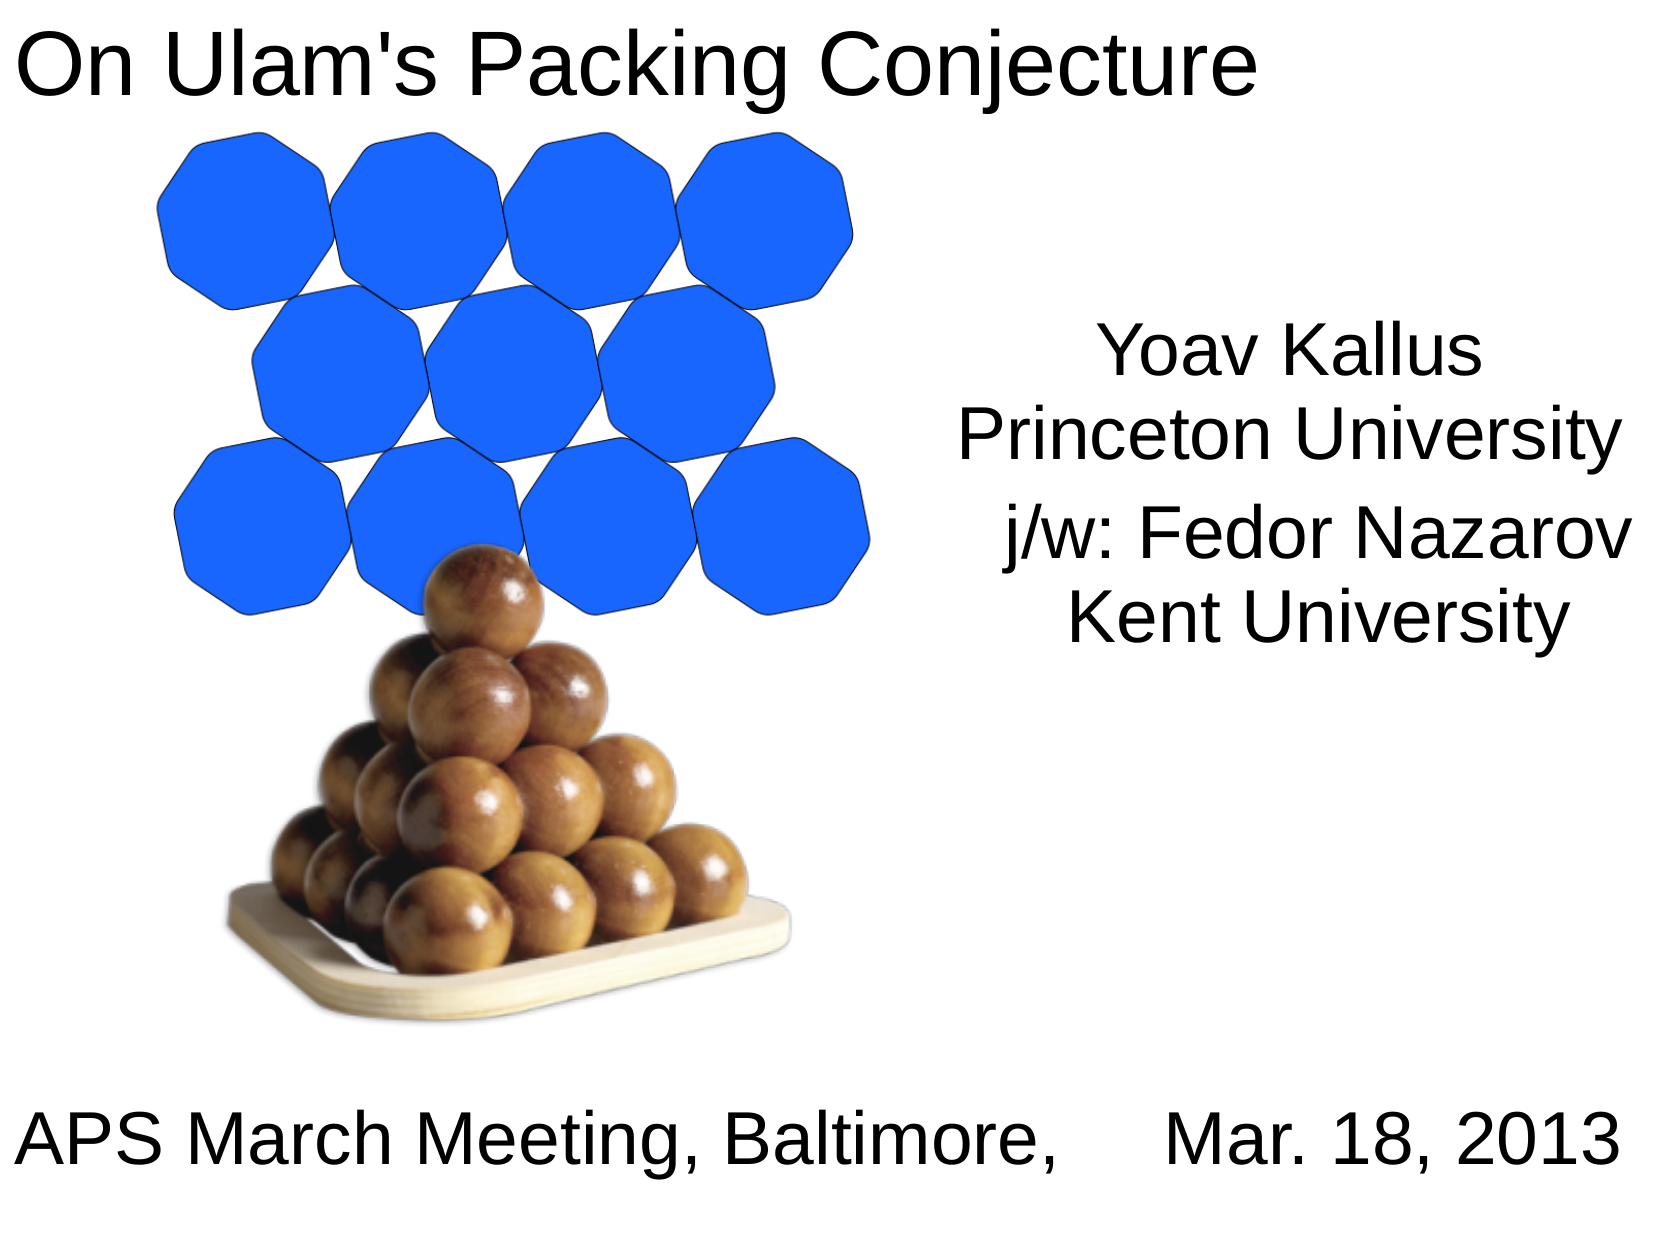

On Ulam's Packing Conjecture
Yoav Kallus
Princeton University
j/w: Fedor Nazarov
Kent University
APS March Meeting, Baltimore, Mar. 18, 2013